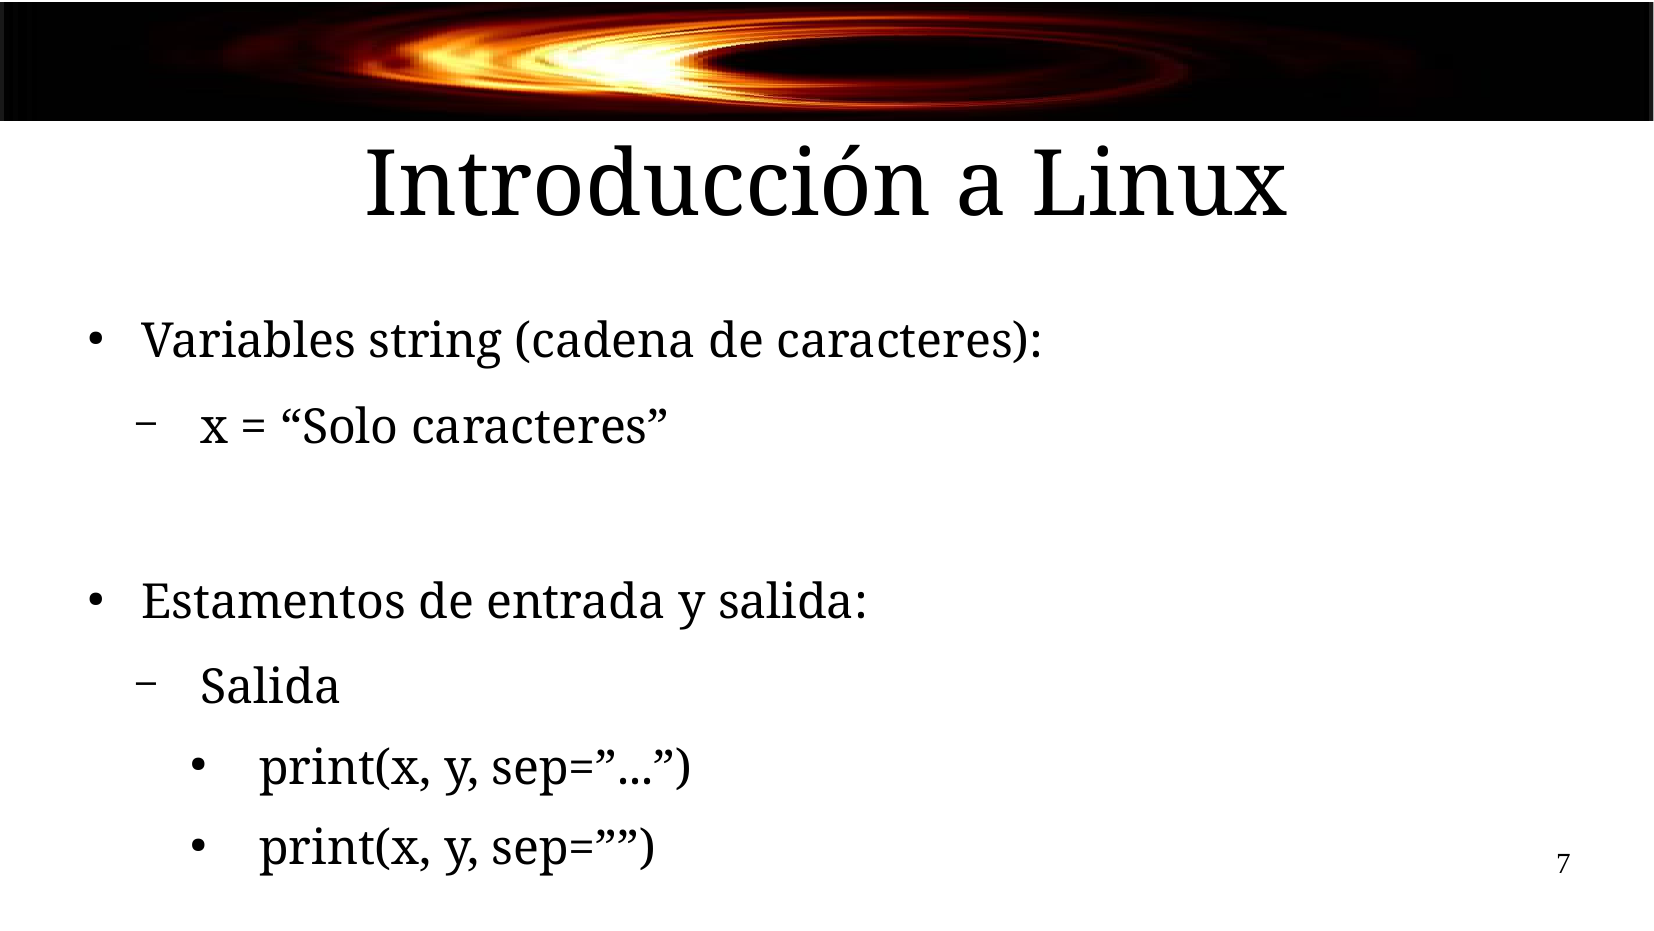

# Introducción a Linux
Variables string (cadena de caracteres):
x = “Solo caracteres”
Estamentos de entrada y salida:
Salida
print(x, y, sep=”...”)
print(x, y, sep=””)
7